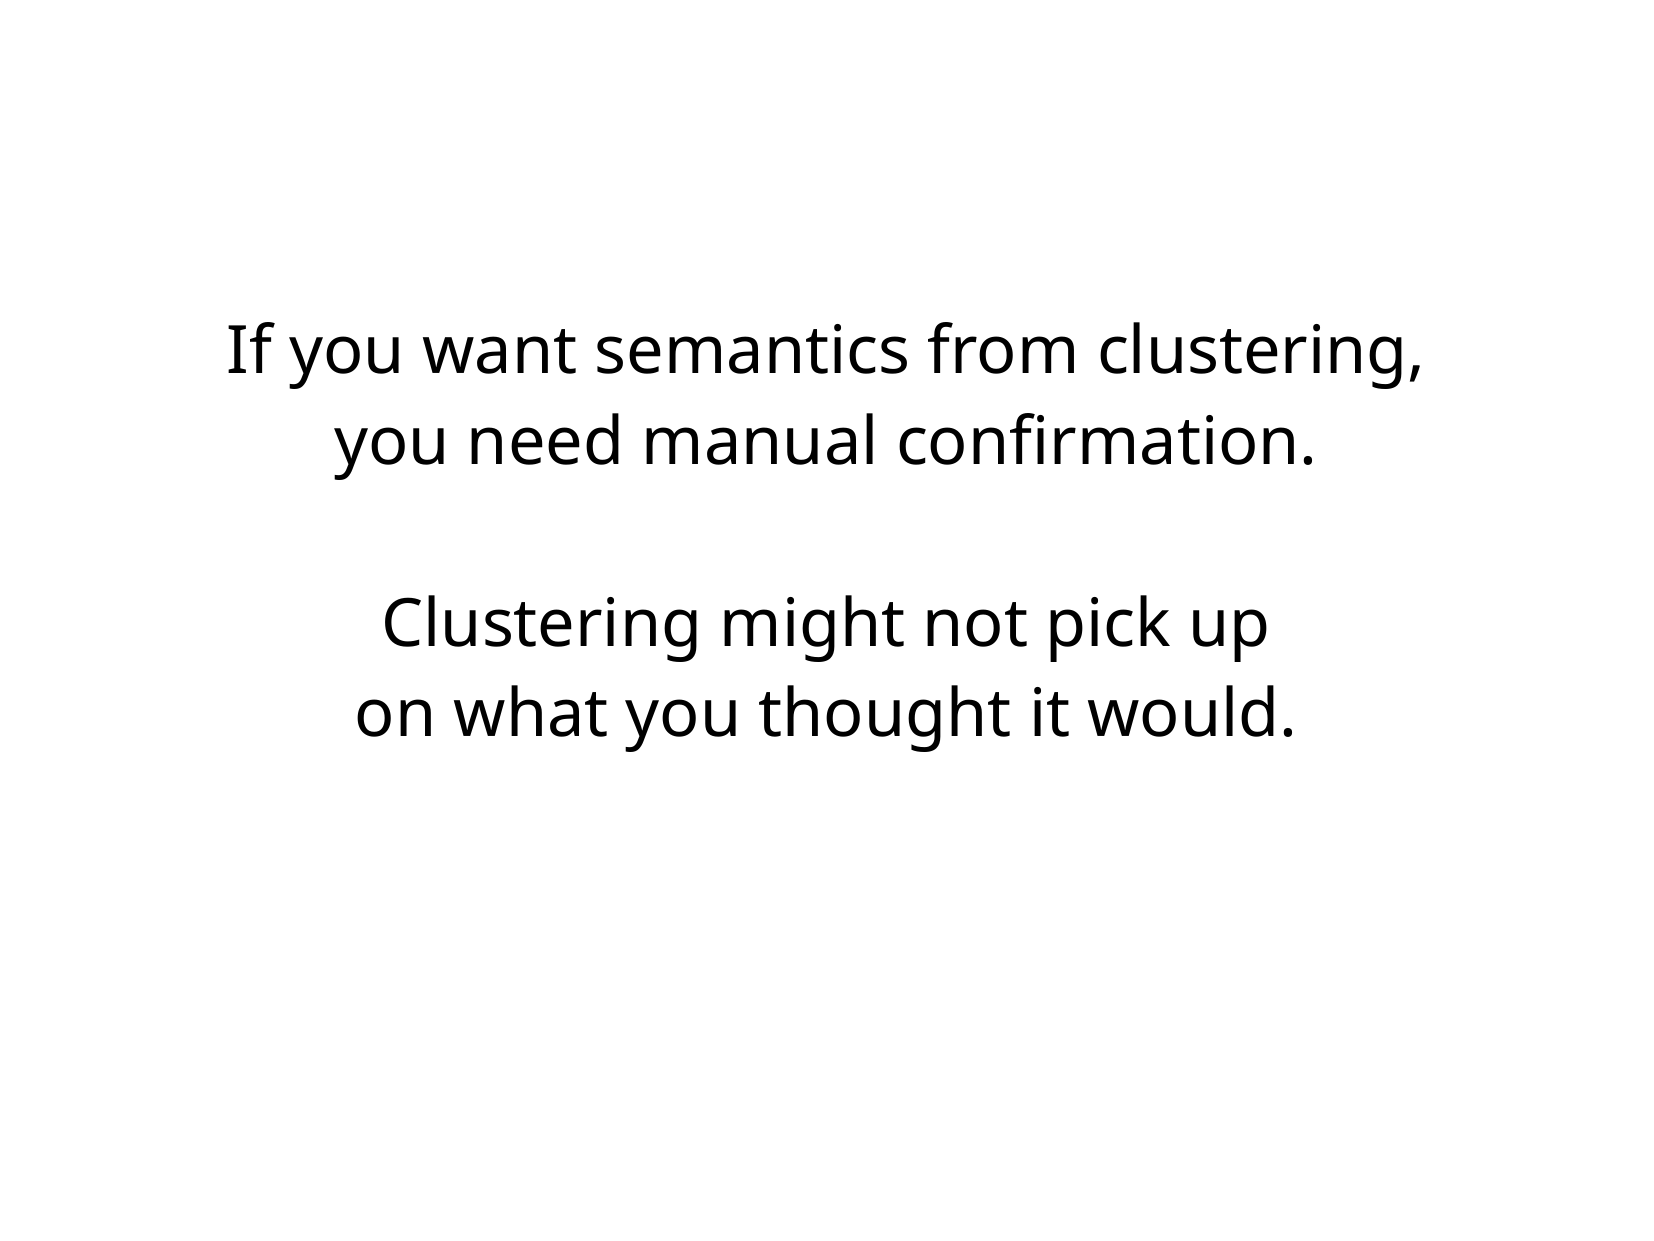

# If you want semantics from clustering,
you need manual confirmation.
Clustering might not pick up
on what you thought it would.